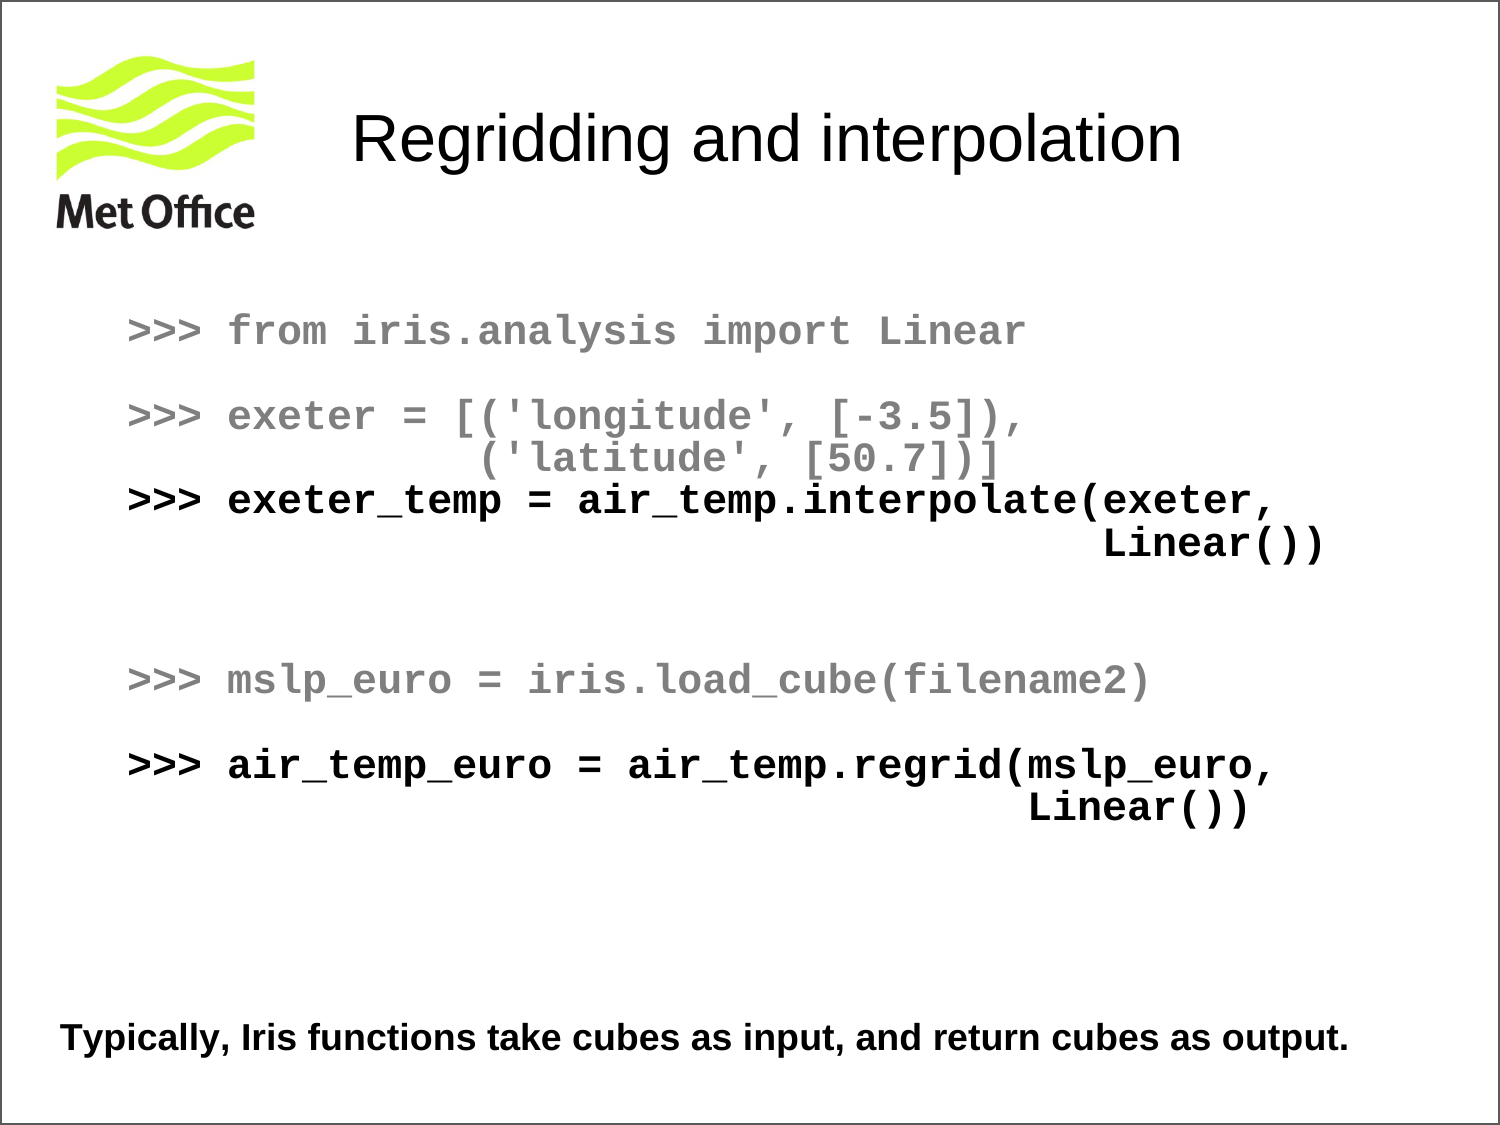

Regridding and interpolation
>>> from iris.analysis import Linear
>>> exeter = [('longitude', [-3.5]),
 ('latitude', [50.7])]
>>> exeter_temp = air_temp.interpolate(exeter,
 Linear())
>>> mslp_euro = iris.load_cube(filename2)
>>> air_temp_euro = air_temp.regrid(mslp_euro,
 Linear())
Typically, Iris functions take cubes as input, and return cubes as output.